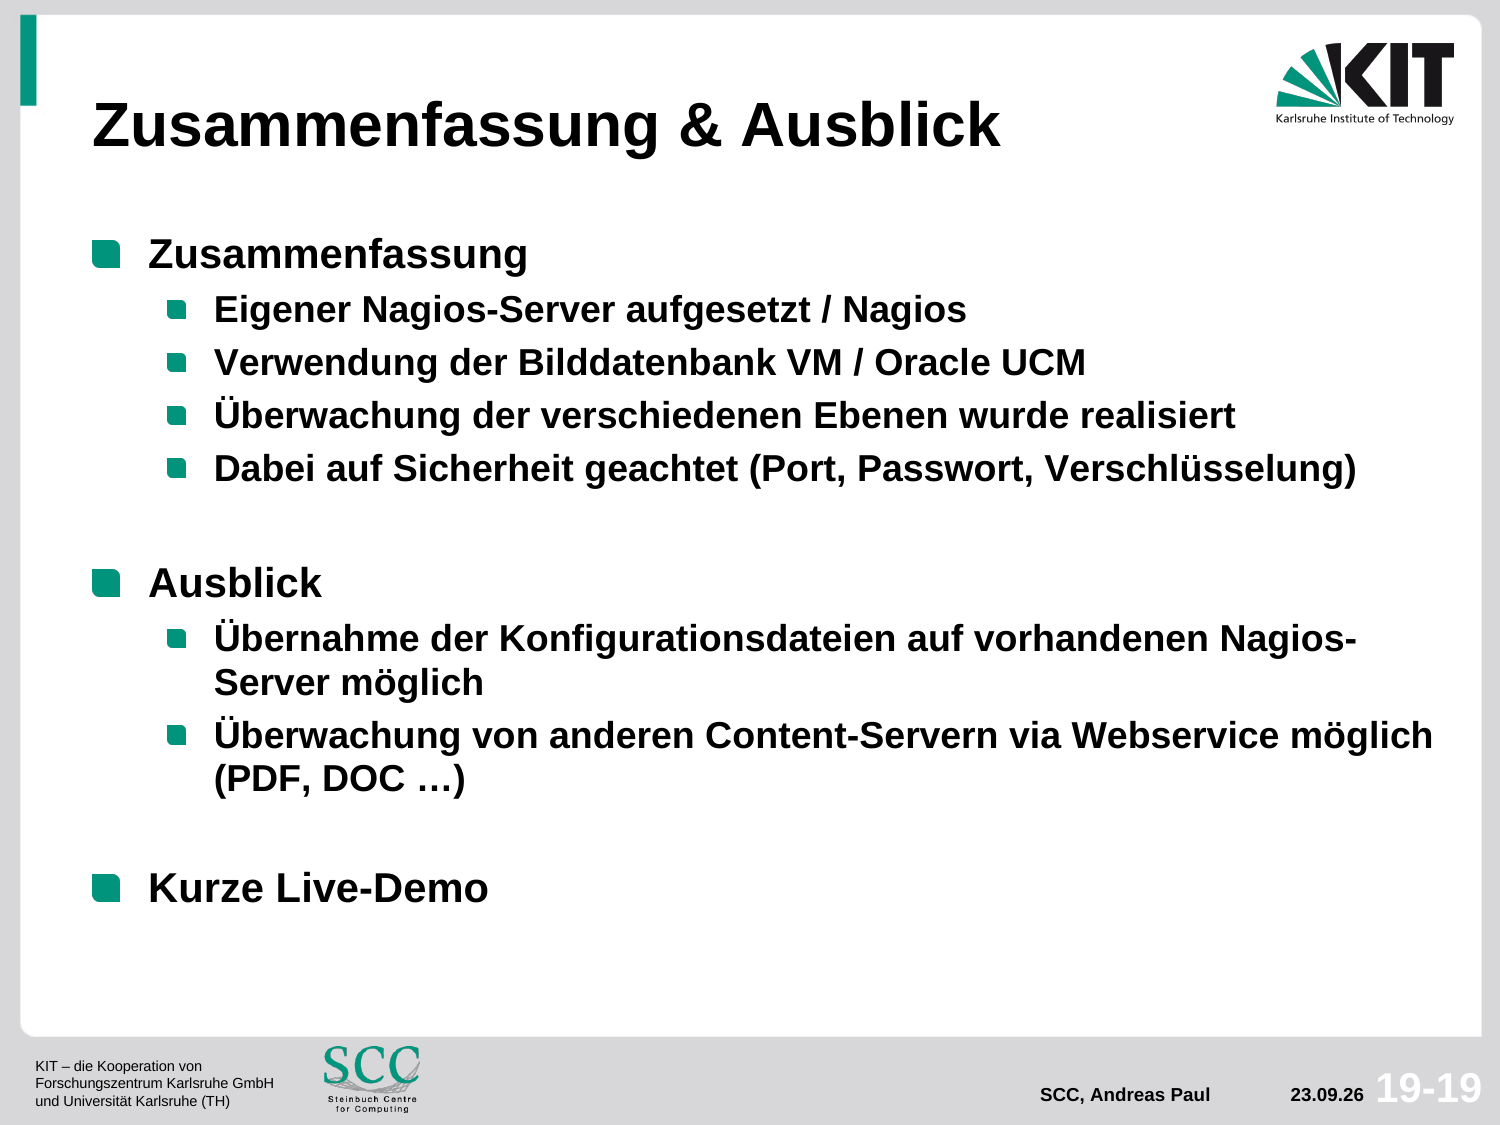

# Zusammenfassung & Ausblick
Zusammenfassung
Eigener Nagios-Server aufgesetzt / Nagios
Verwendung der Bilddatenbank VM / Oracle UCM
Überwachung der verschiedenen Ebenen wurde realisiert
Dabei auf Sicherheit geachtet (Port, Passwort, Verschlüsselung)
Ausblick
Übernahme der Konfigurationsdateien auf vorhandenen Nagios-Server möglich
Überwachung von anderen Content-Servern via Webservice möglich (PDF, DOC …)
Kurze Live-Demo
19
SCC, Andreas Paul